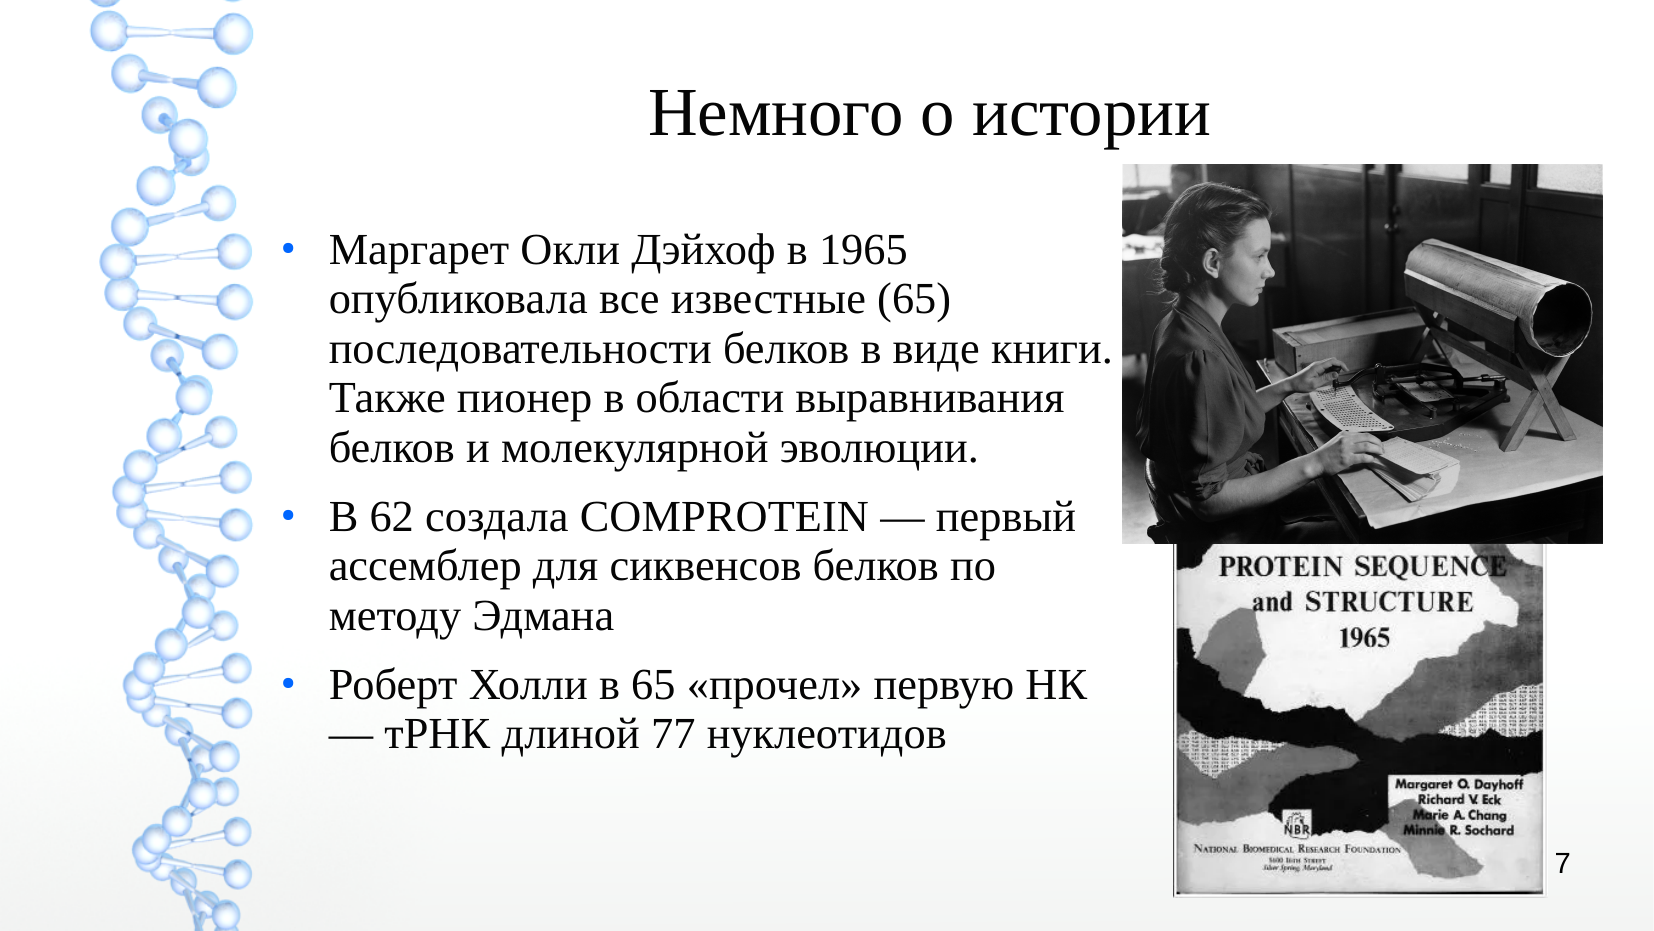

# Немного о истории
Маргарет Окли Дэйхоф в 1965 опубликовала все известные (65) последовательности белков в виде книги. Также пионер в области выравнивания белков и молекулярной эволюции.
В 62 создала COMPROTEIN — первый ассемблер для сиквенсов белков по методу Эдмана
Роберт Холли в 65 «прочел» первую НК — тРНК длиной 77 нуклеотидов
7